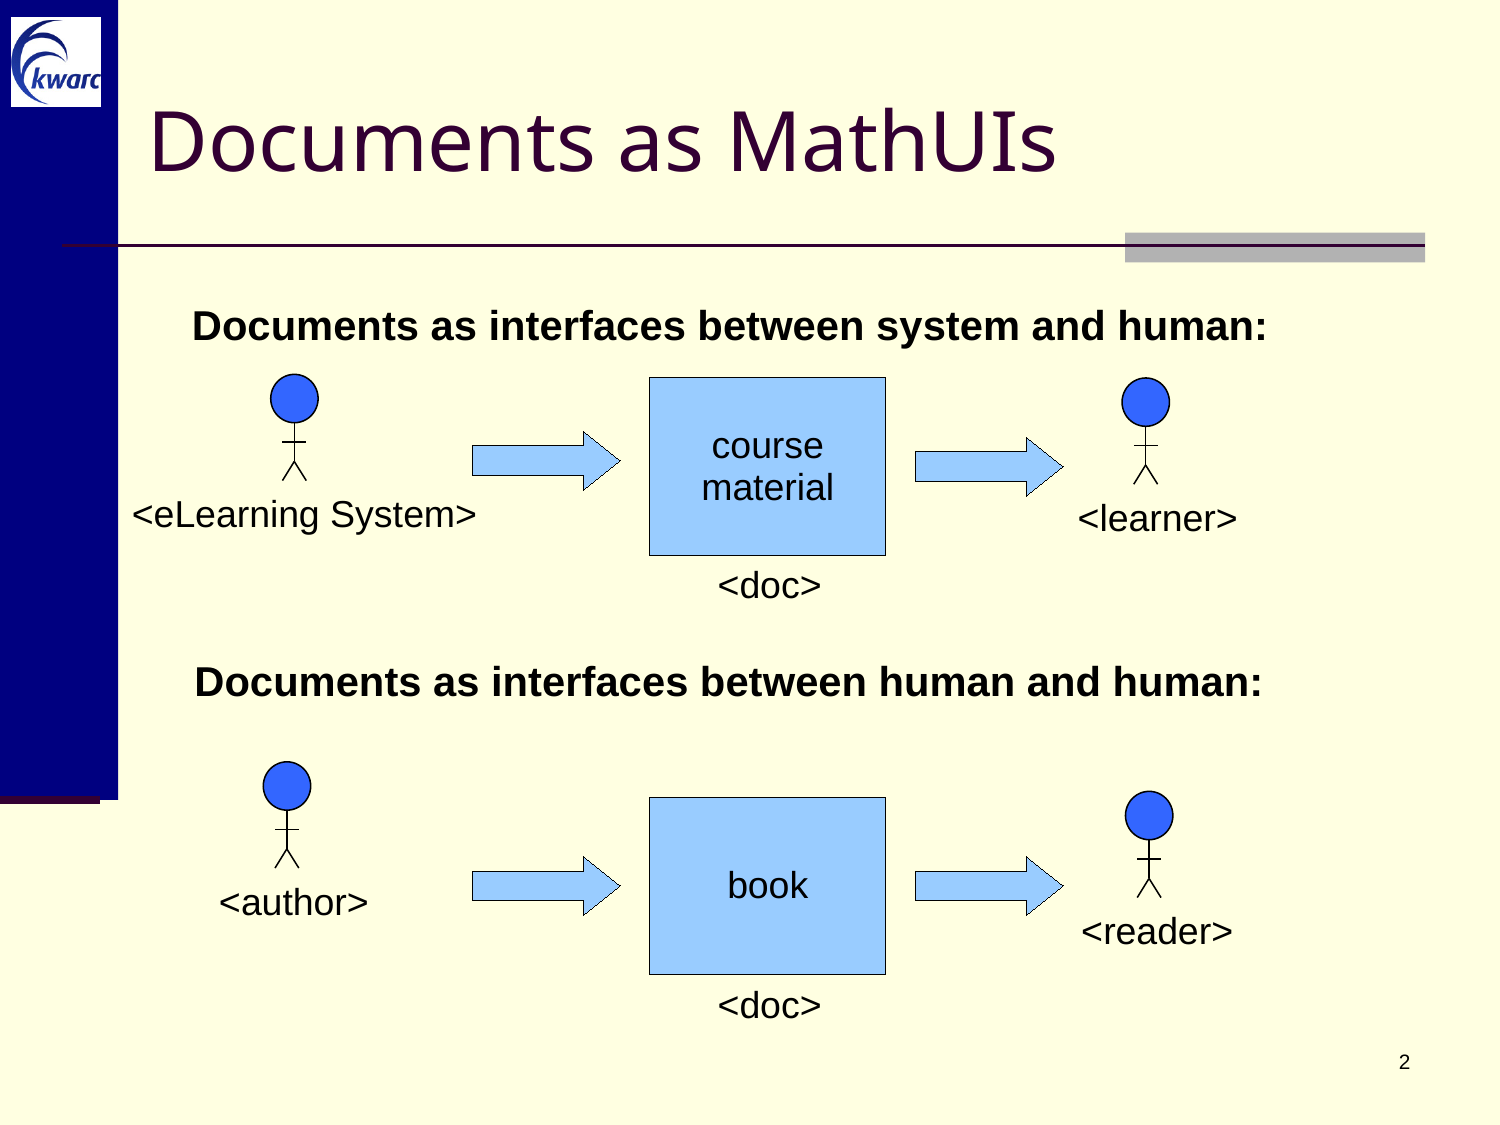

# Documents as MathUIs
Documents as interfaces between system and human:
course
material
<eLearning System>
<learner>
<doc>
Documents as interfaces between human and human:
book
<author>
<reader>
<doc>
2